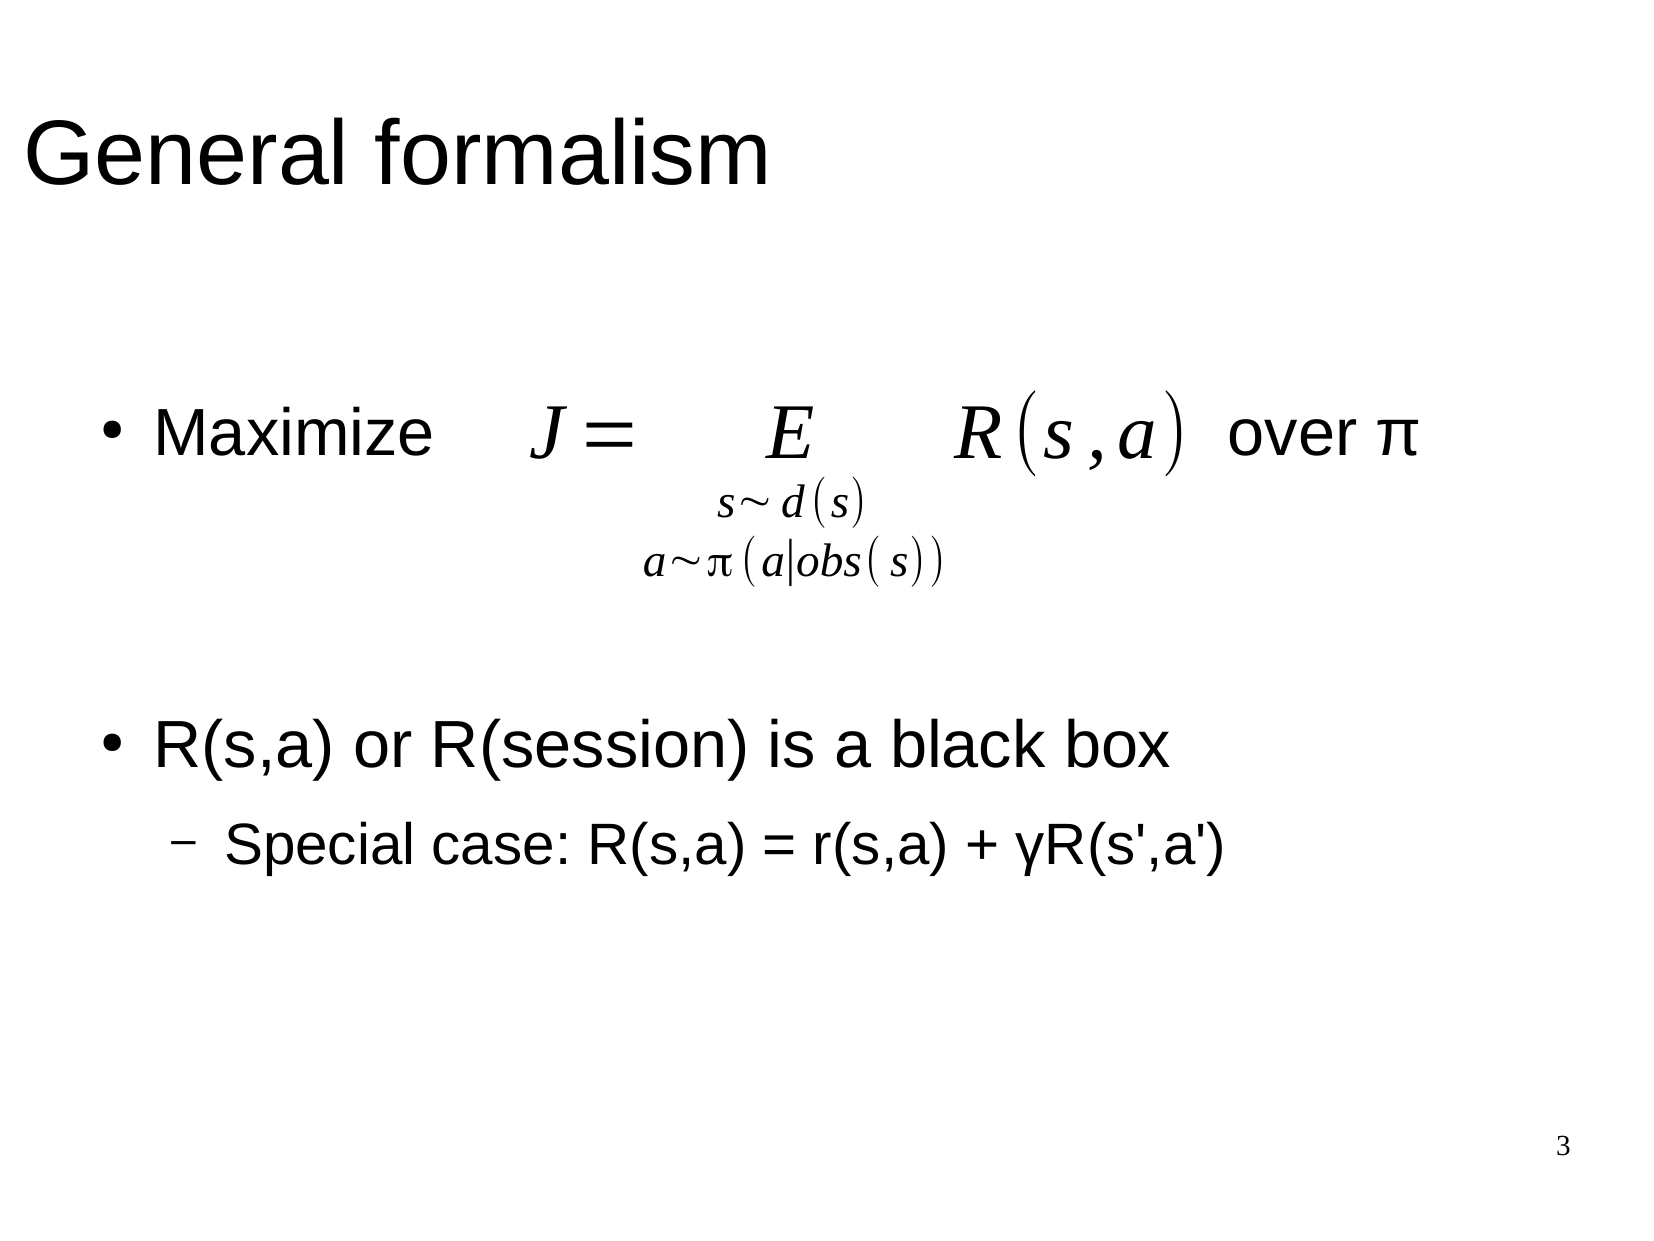

# General formalism
Maximize over π
R(s,a) or R(session) is a black box
Special case: R(s,a) = r(s,a) + γR(s',a')
3